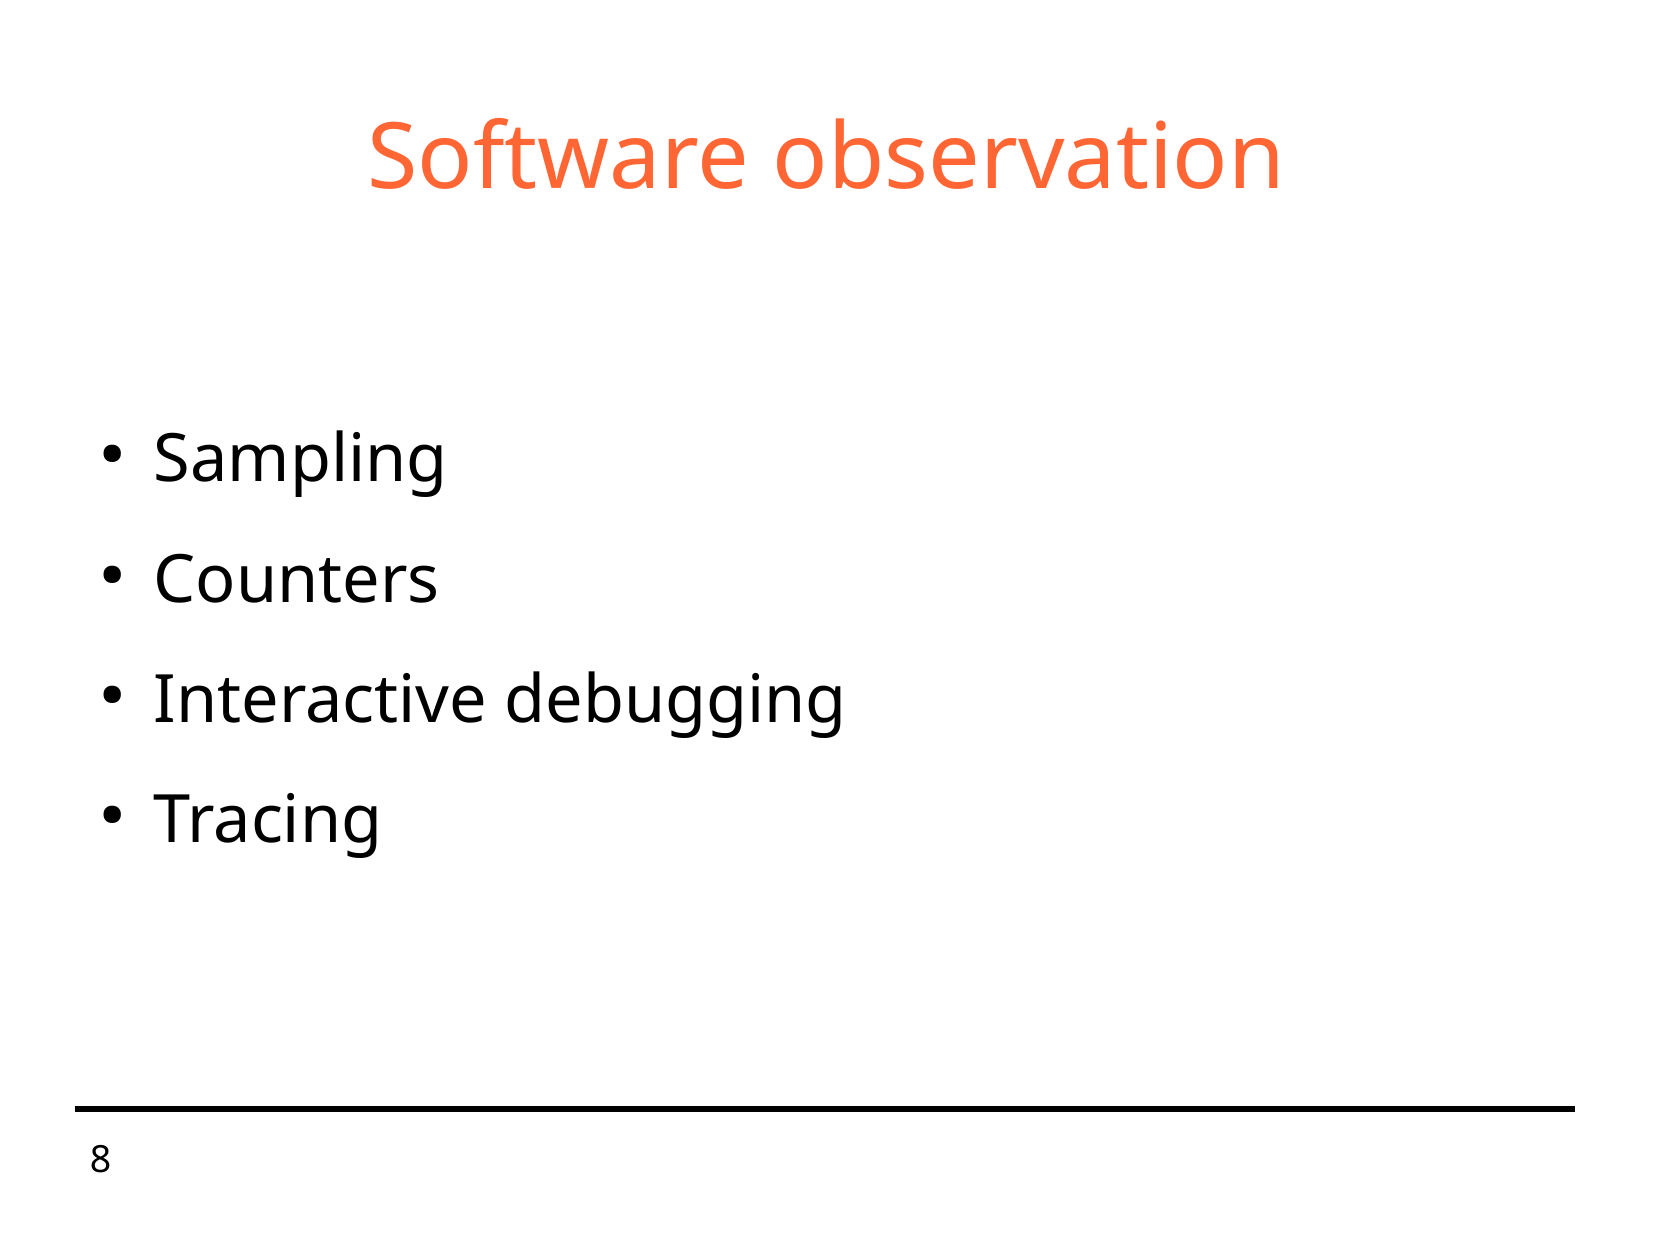

# Software observation
Sampling
Counters
Interactive debugging
Tracing